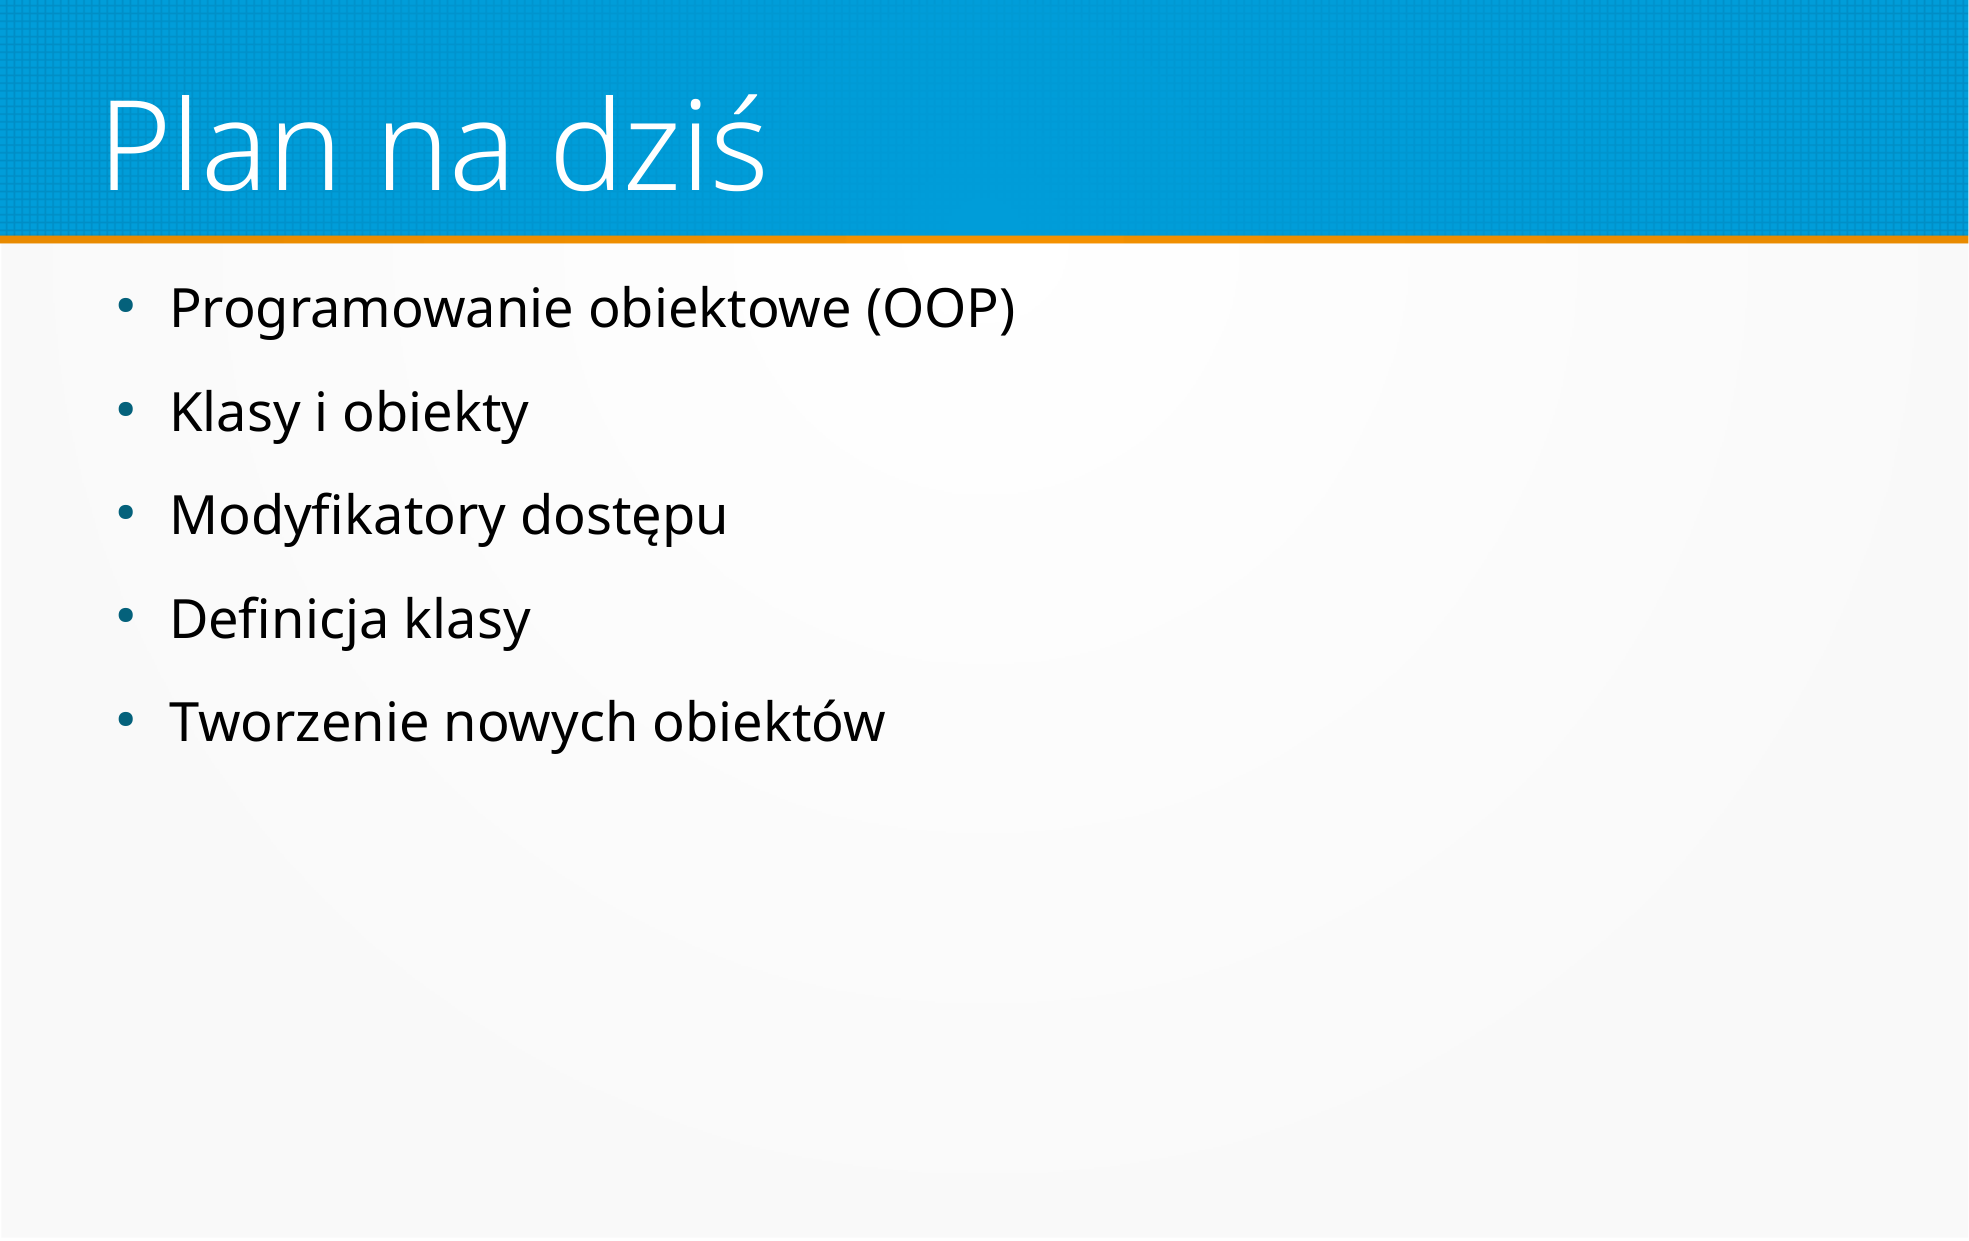

# Plan na dziś
Programowanie obiektowe (OOP)
Klasy i obiekty
Modyfikatory dostępu
Definicja klasy
Tworzenie nowych obiektów